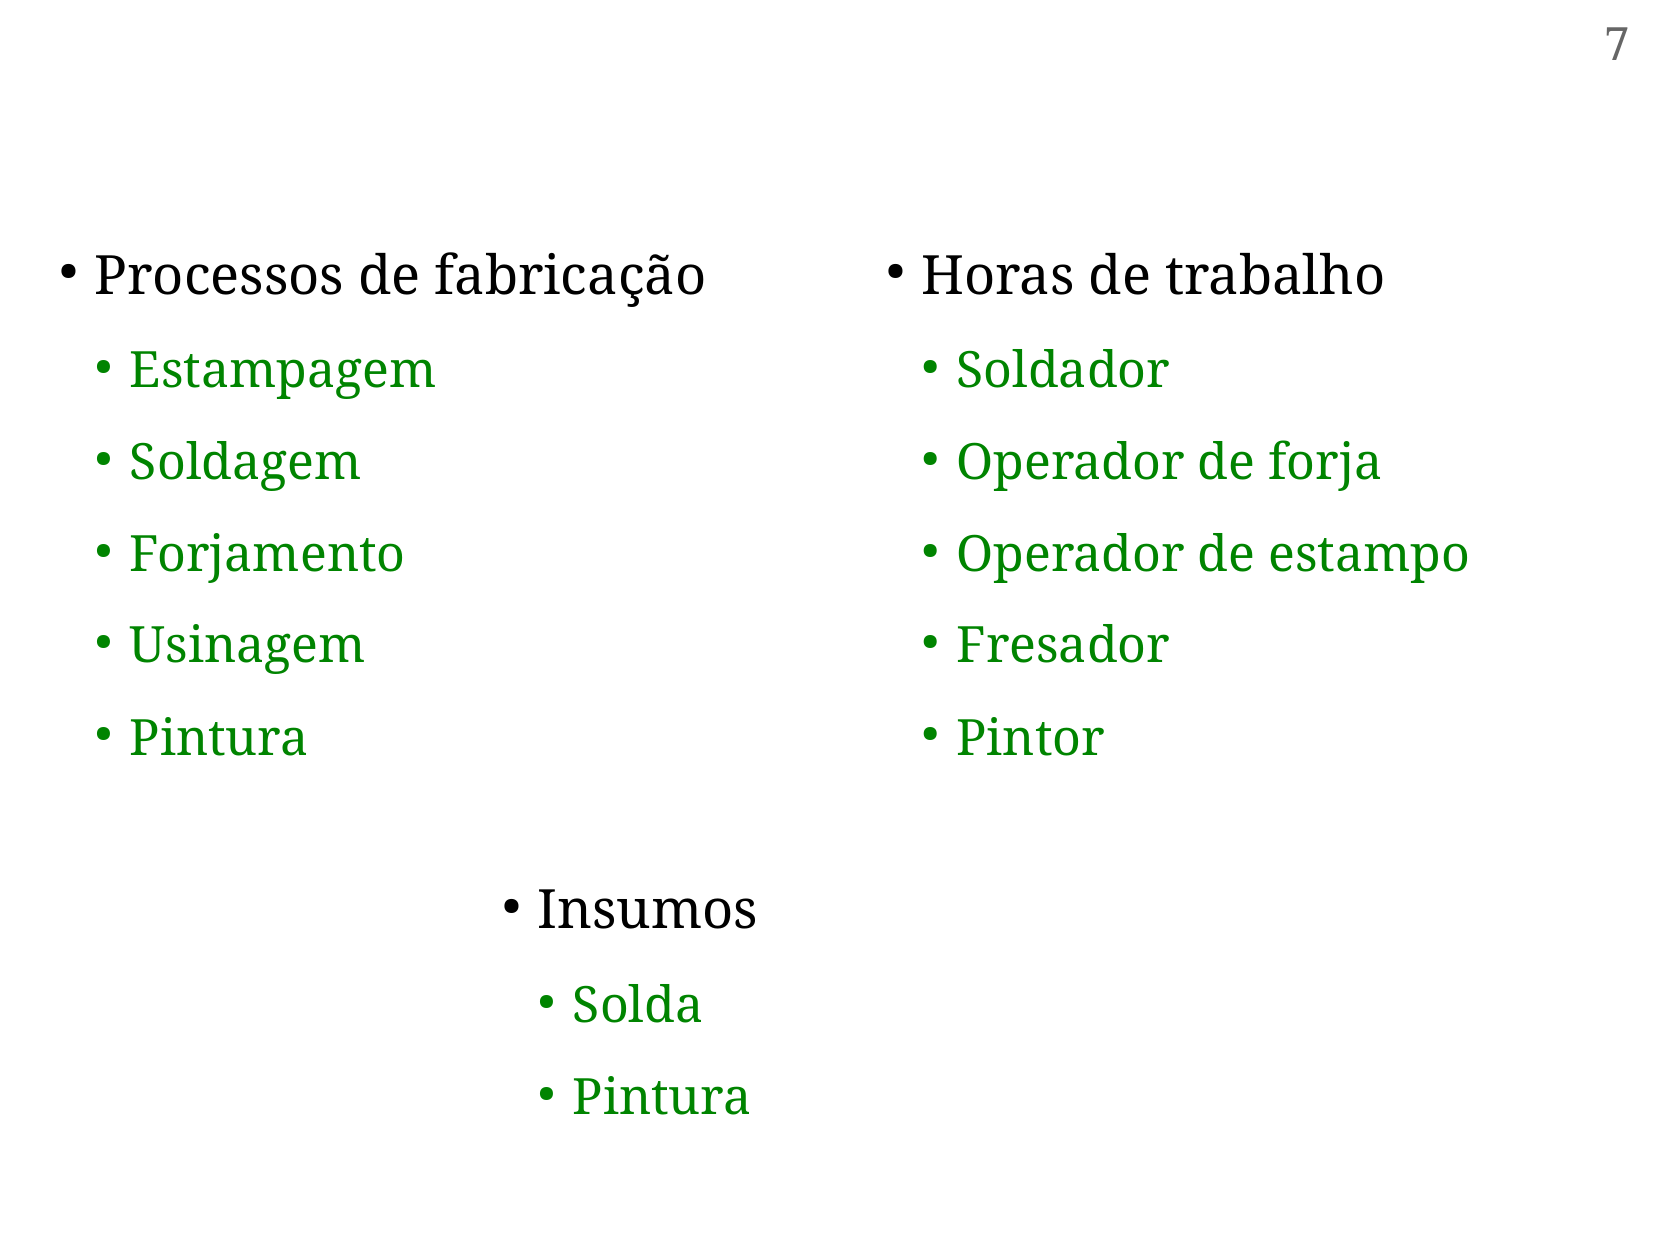

7
#
Processos de fabricação
Estampagem
Soldagem
Forjamento
Usinagem
Pintura
Horas de trabalho
Soldador
Operador de forja
Operador de estampo
Fresador
Pintor
Insumos
Solda
Pintura